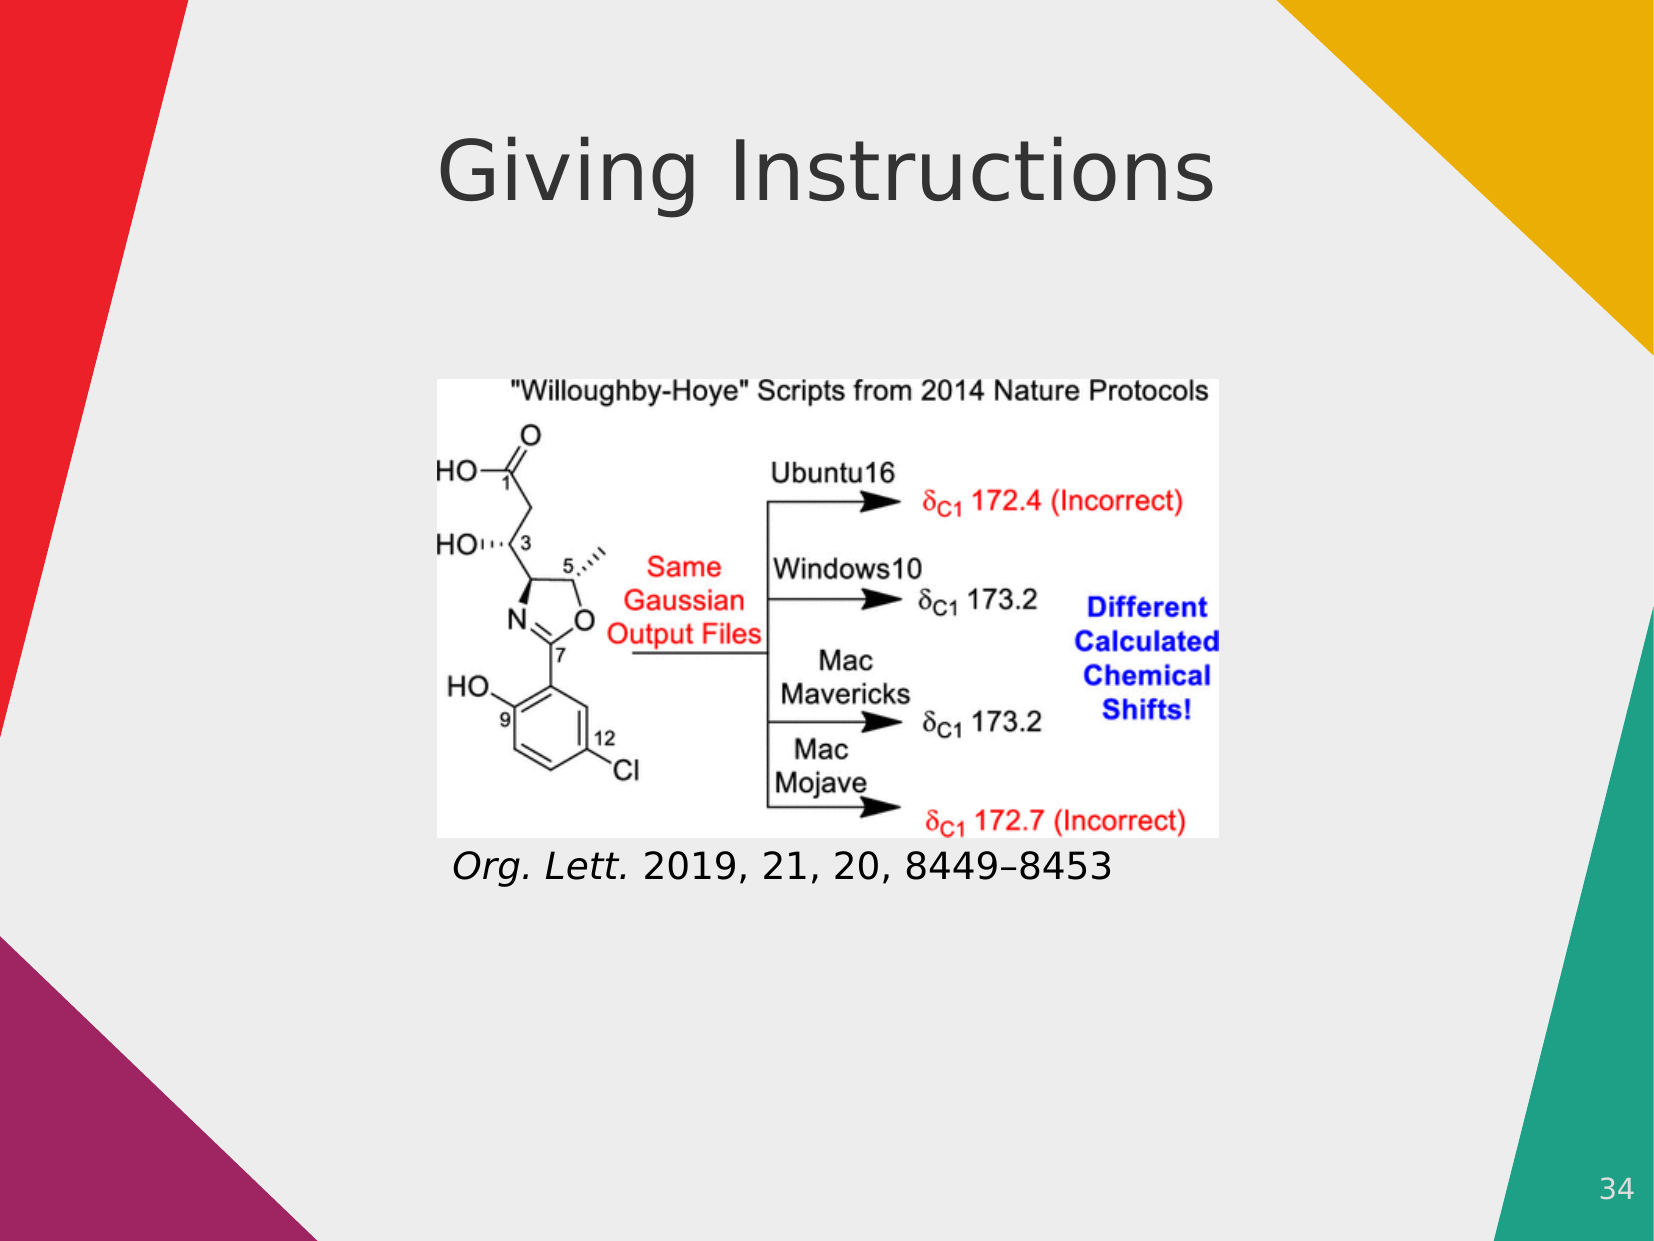

# Giving Instructions
Org. Lett. 2019, 21, 20, 8449–8453
34